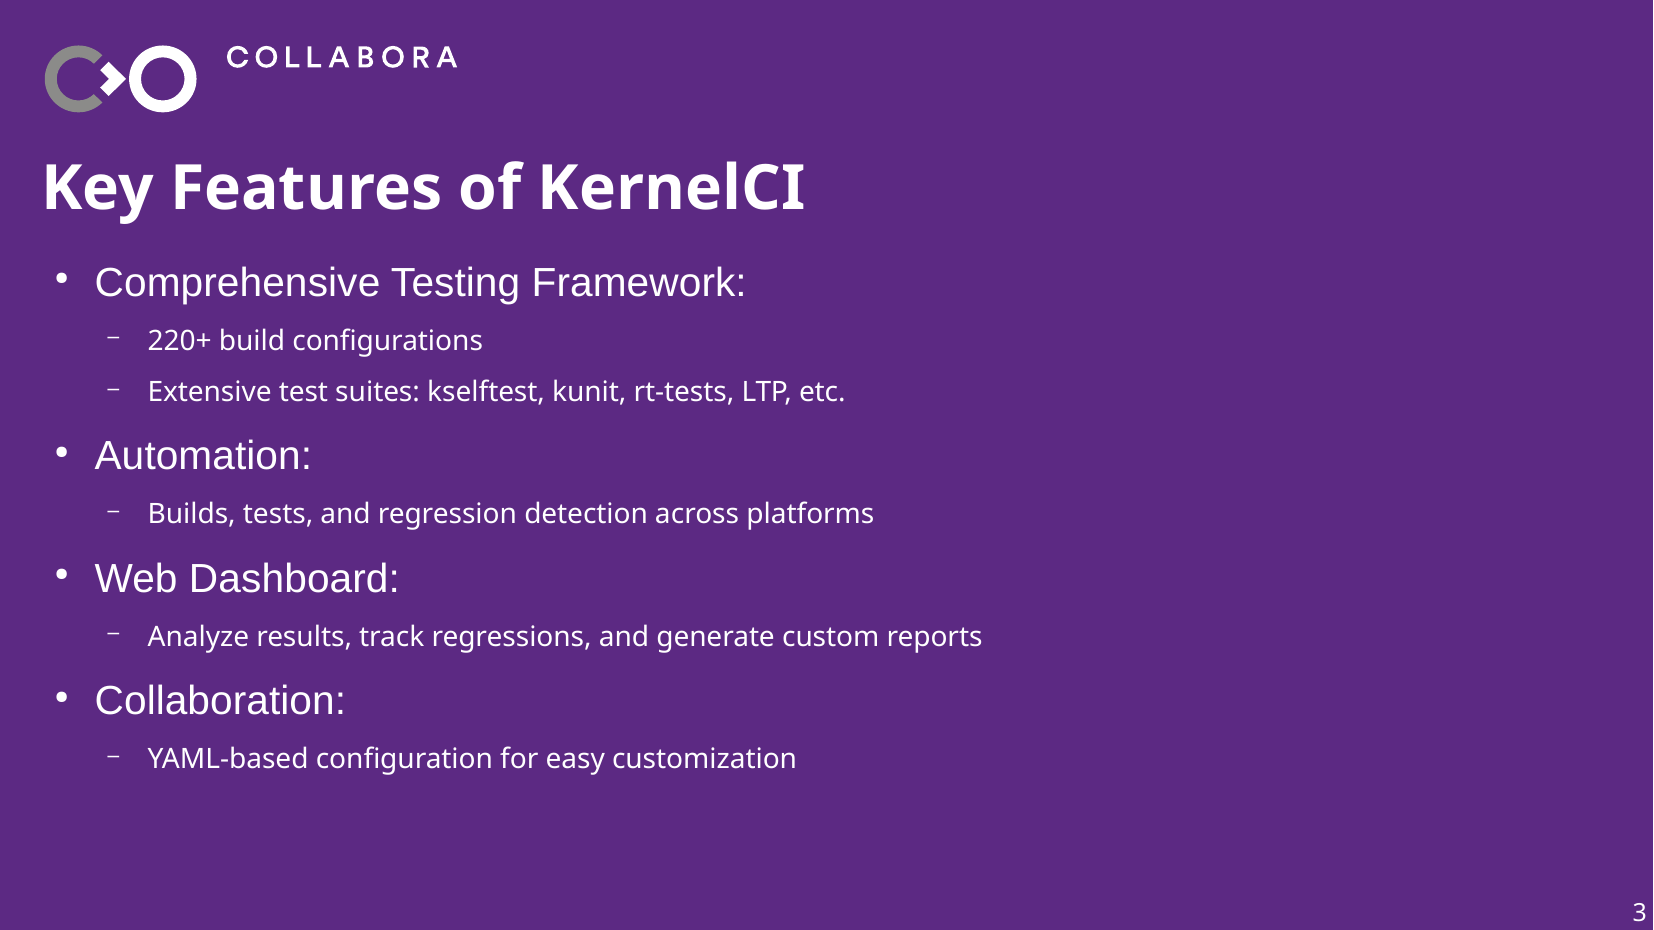

# Key Features of KernelCI
Comprehensive Testing Framework:
220+ build configurations
Extensive test suites: kselftest, kunit, rt-tests, LTP, etc.
Automation:
Builds, tests, and regression detection across platforms
Web Dashboard:
Analyze results, track regressions, and generate custom reports
Collaboration:
YAML-based configuration for easy customization